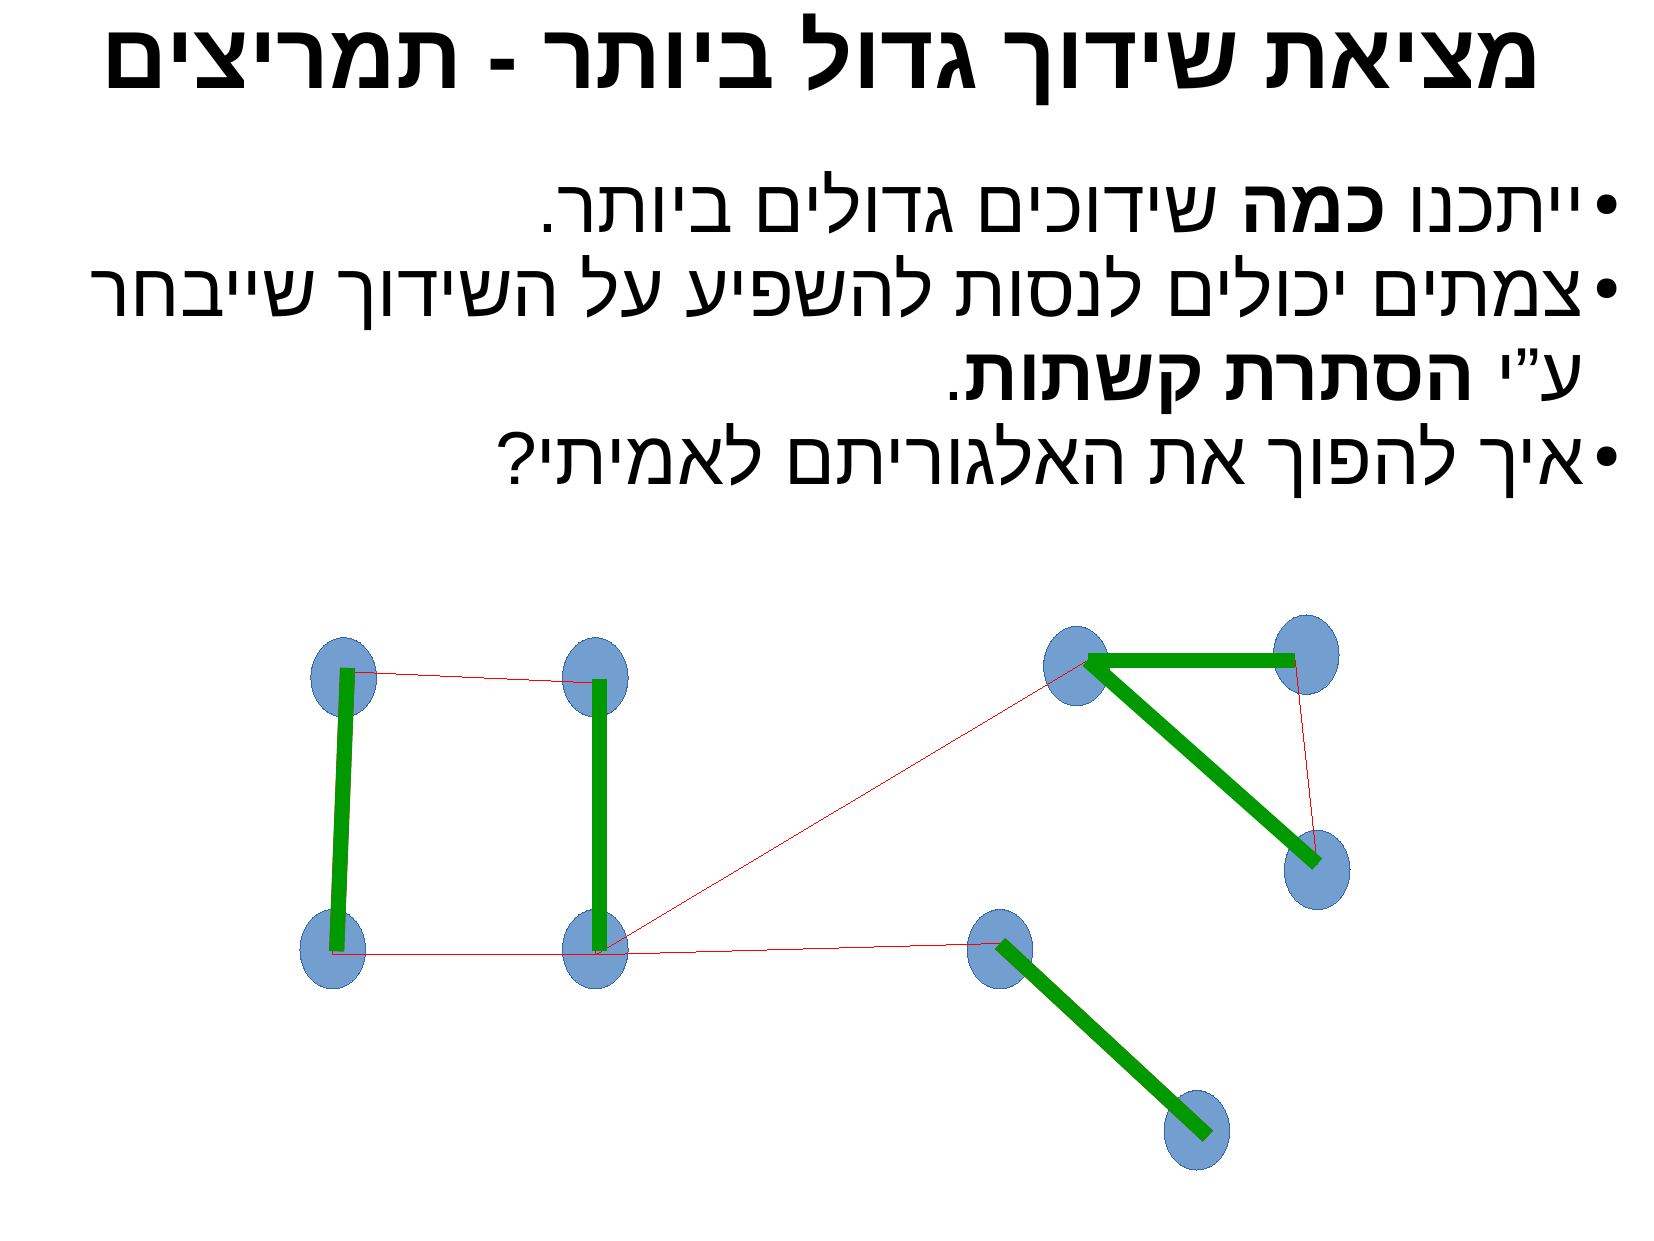

# מציאת שידוך גדול ביותר - תמריצים
ייתכנו כמה שידוכים גדולים ביותר.
צמתים יכולים לנסות להשפיע על השידוך שייבחר
ע”י הסתרת קשתות.
איך להפוך את האלגוריתם לאמיתי?